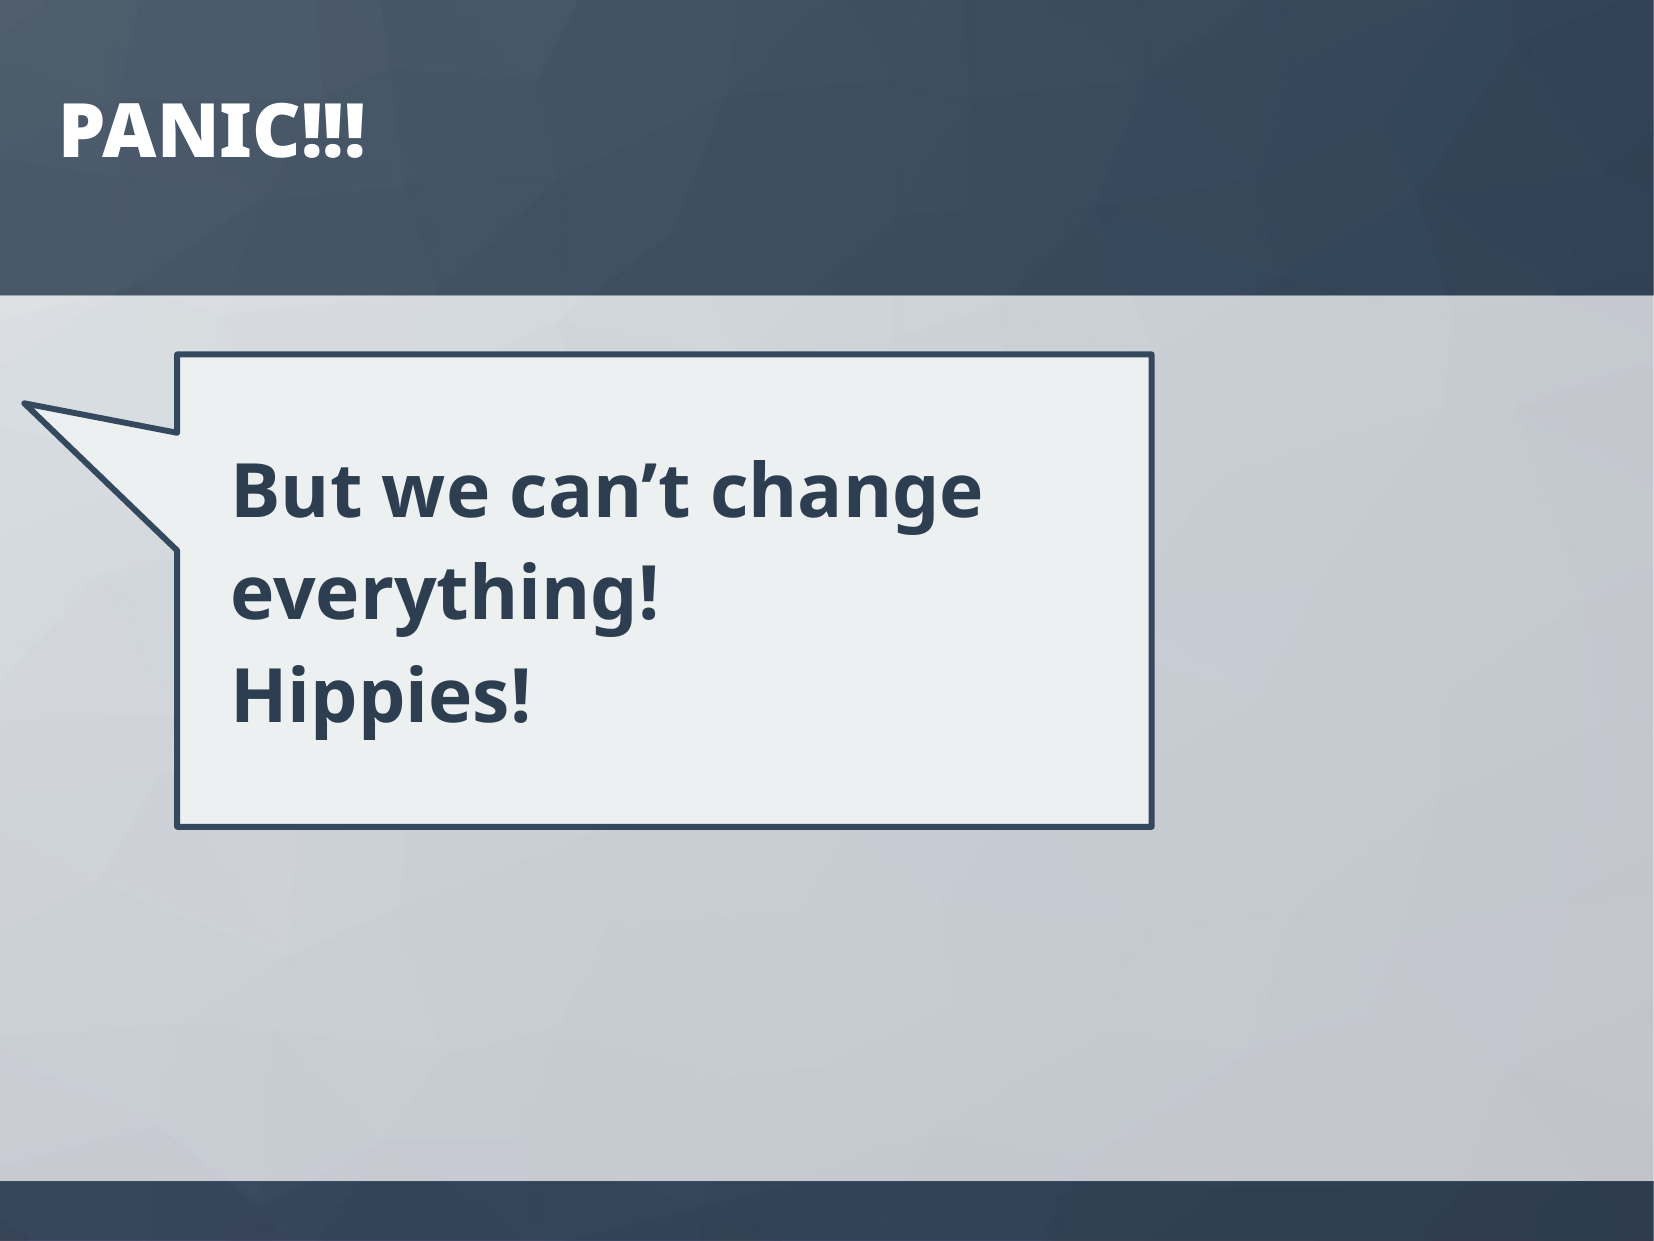

# PANIC!!!
But we can’t change
everything!
Hippies!